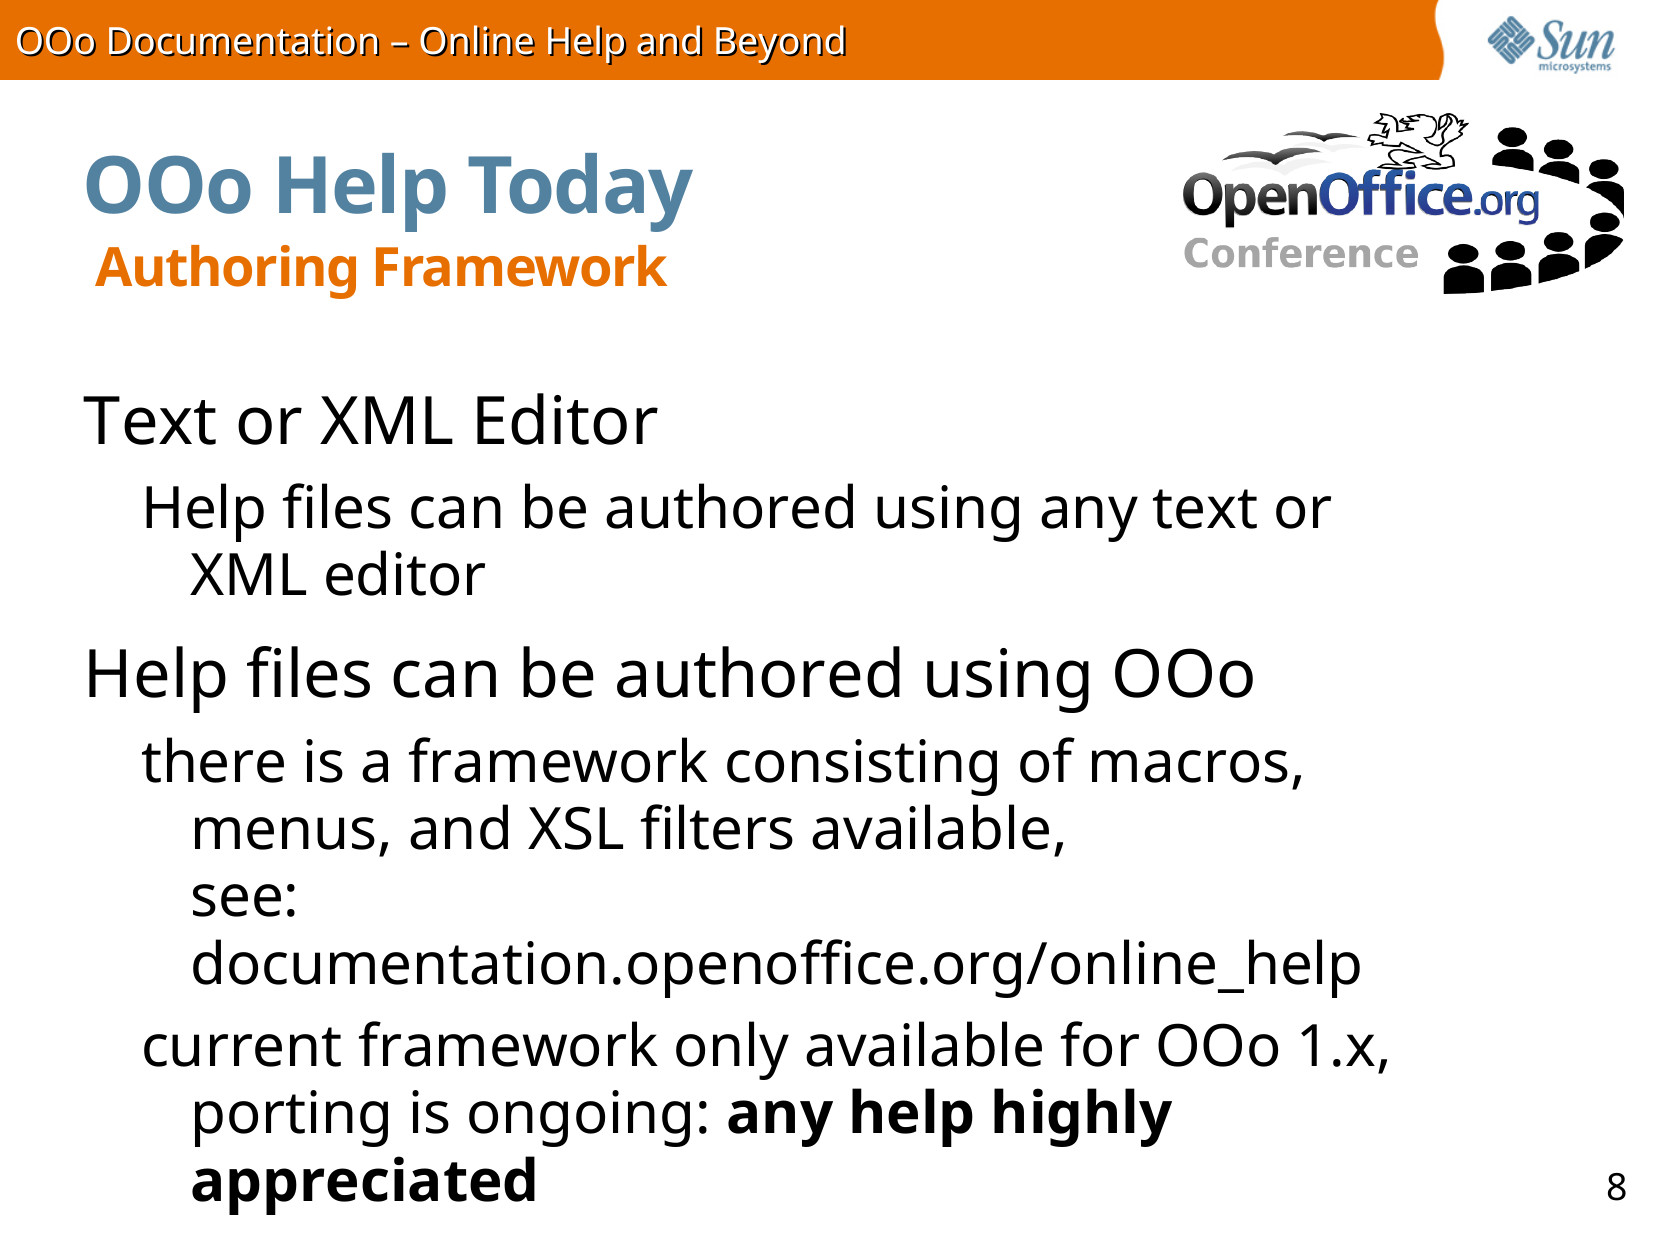

OOo Help Today
 Authoring Framework
# Text or XML Editor
Help files can be authored using any text or XML editor
Help files can be authored using OOo
there is a framework consisting of macros, menus, and XSL filters available,
see: documentation.openoffice.org/online_help
current framework only available for OOo 1.x, porting is ongoing: any help highly appreciated
There is a guide describing technical details
see: documentation.openoffice.org/online_help